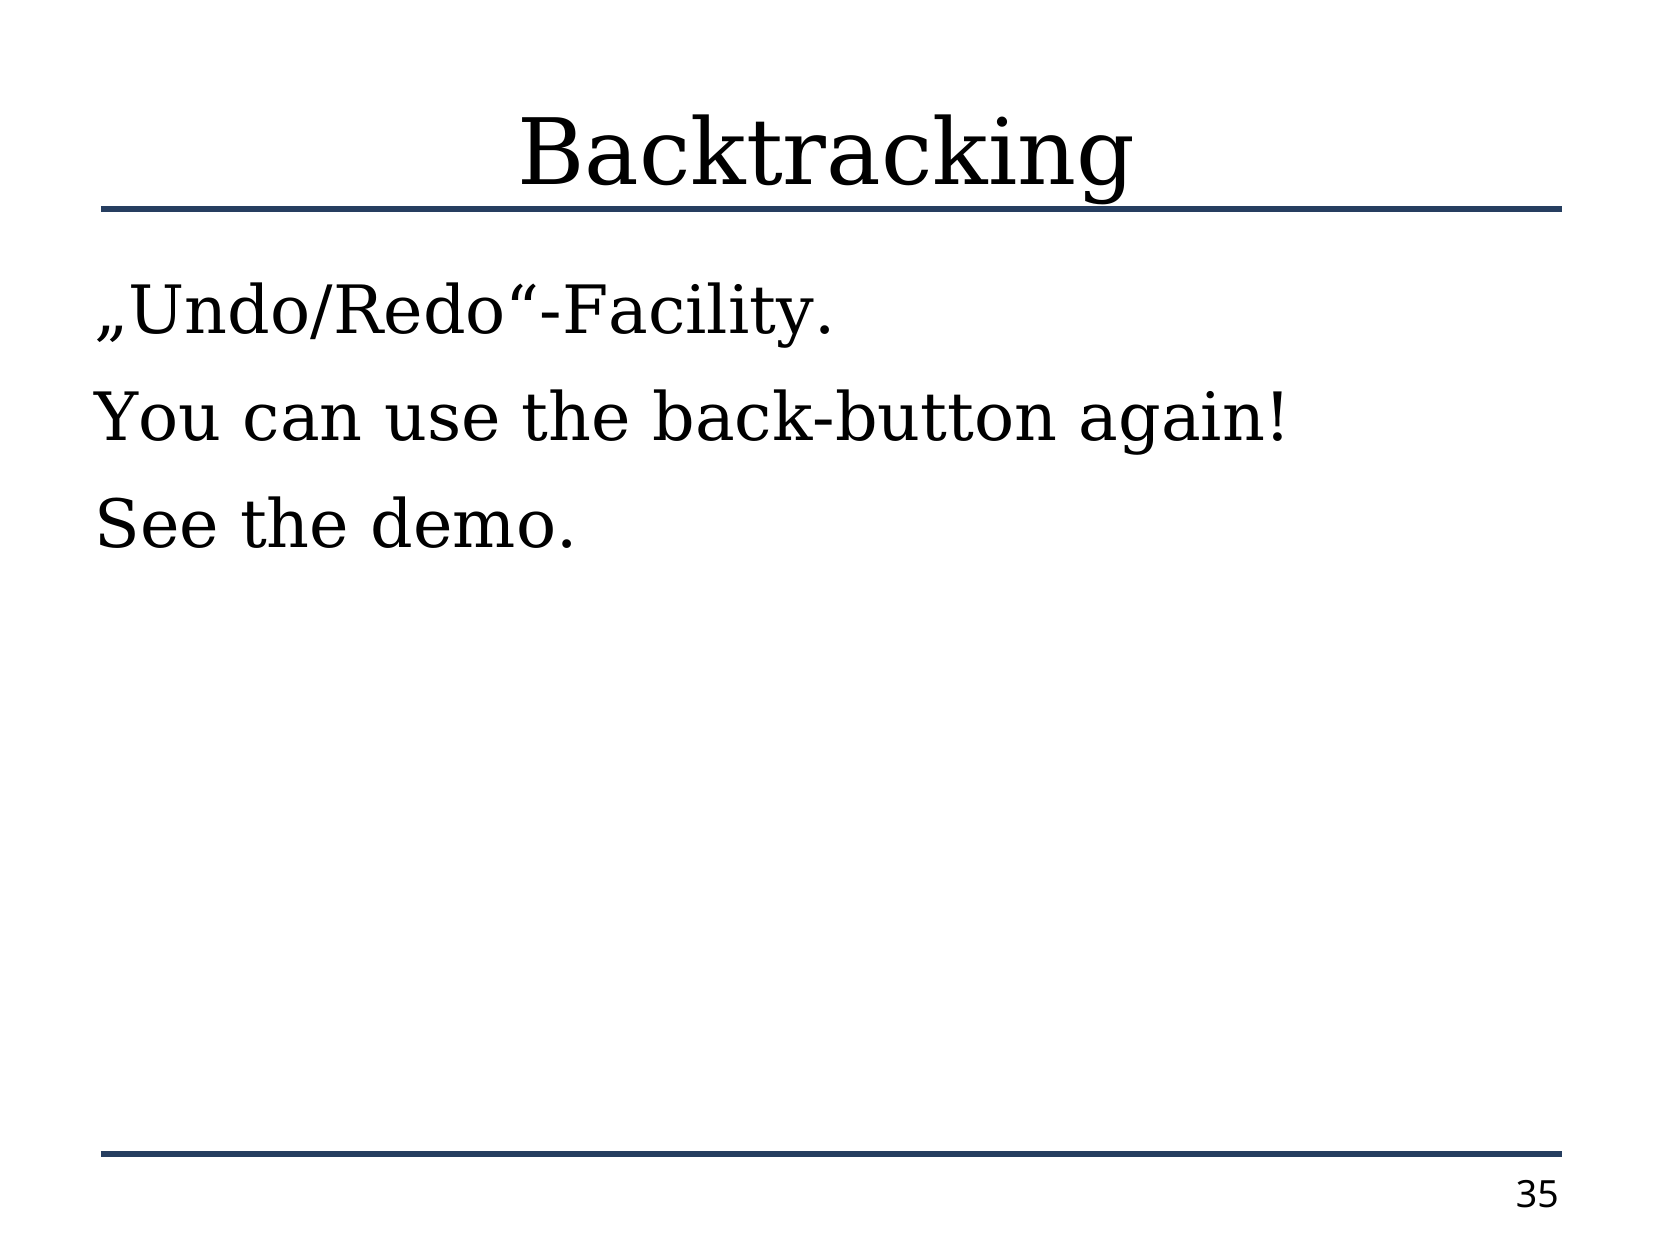

# Backtracking
„Undo/Redo“-Facility.
You can use the back-button again!
See the demo.